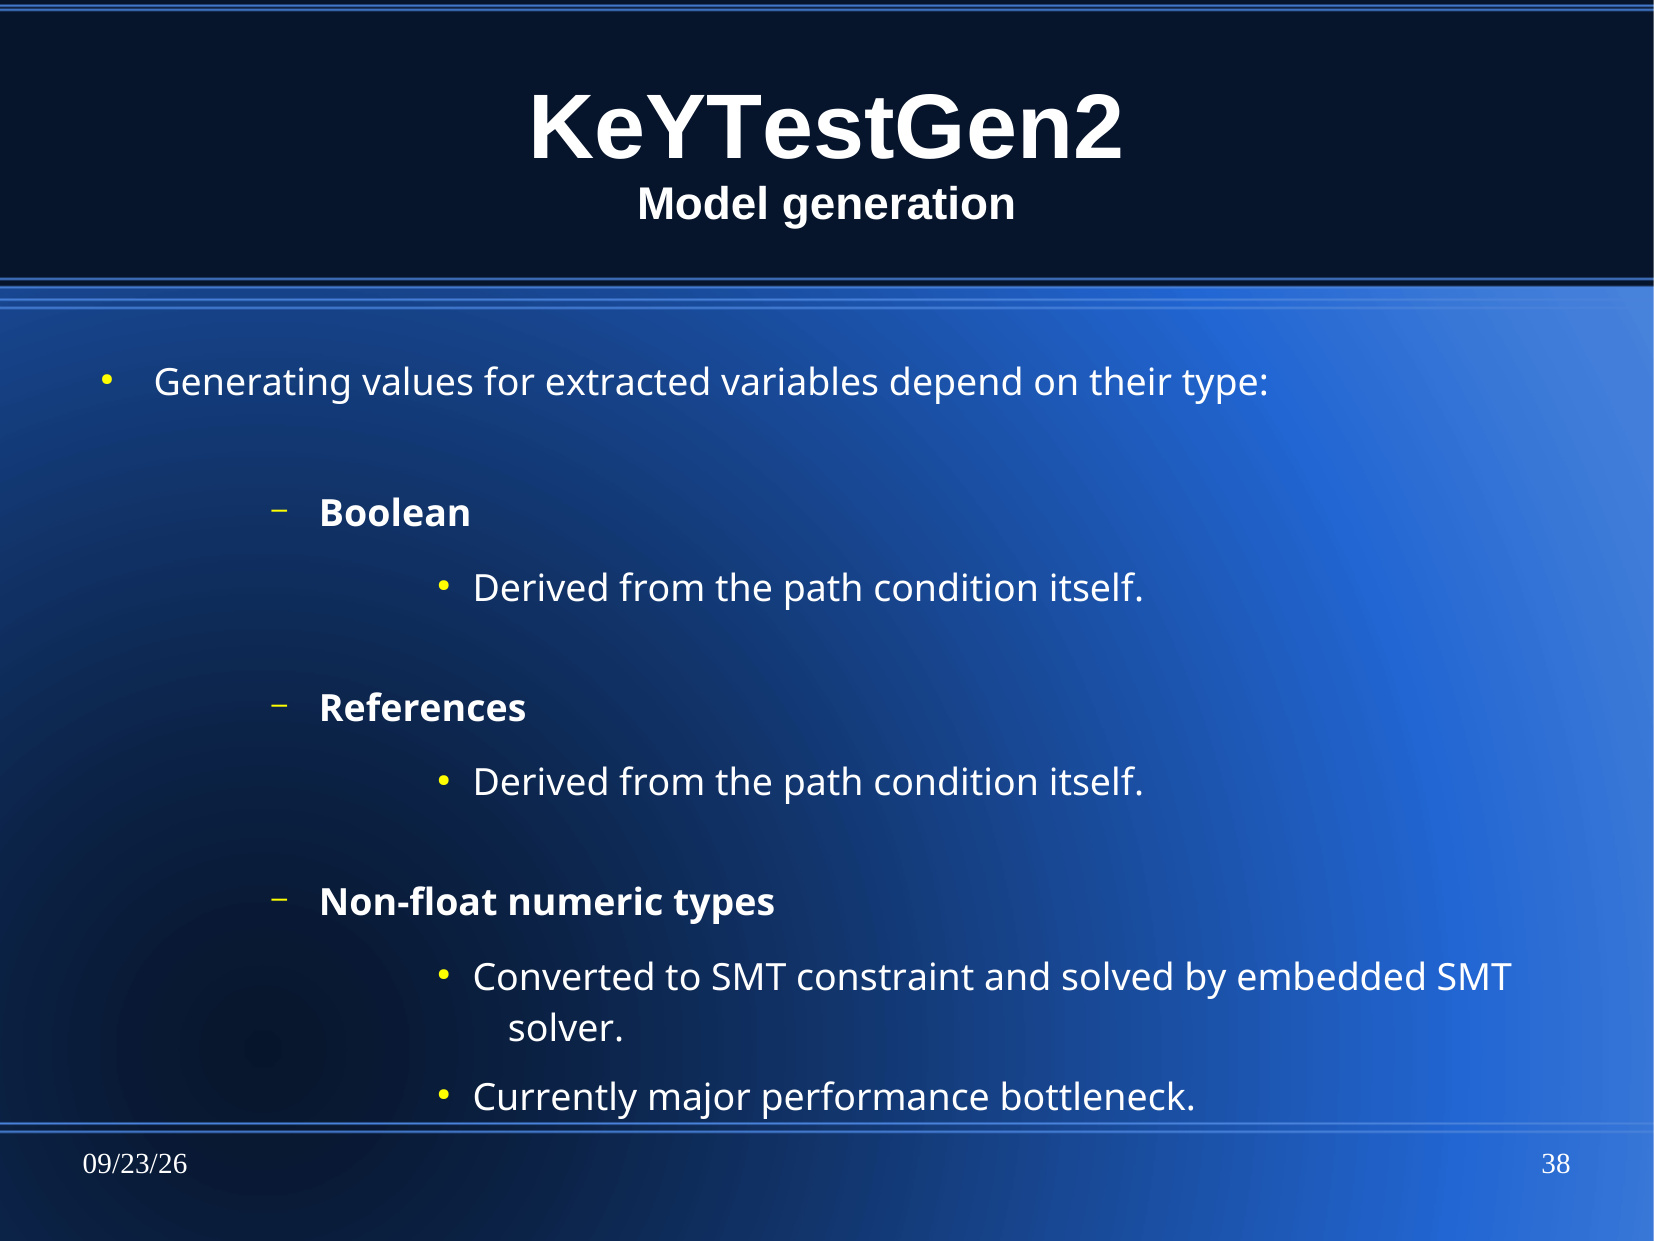

# KeYTestGen2 Model generation
Generating values for extracted variables depend on their type:
Boolean
Derived from the path condition itself.
References
Derived from the path condition itself.
Non-float numeric types
Converted to SMT constraint and solved by embedded SMT solver.
Currently major performance bottleneck.
38